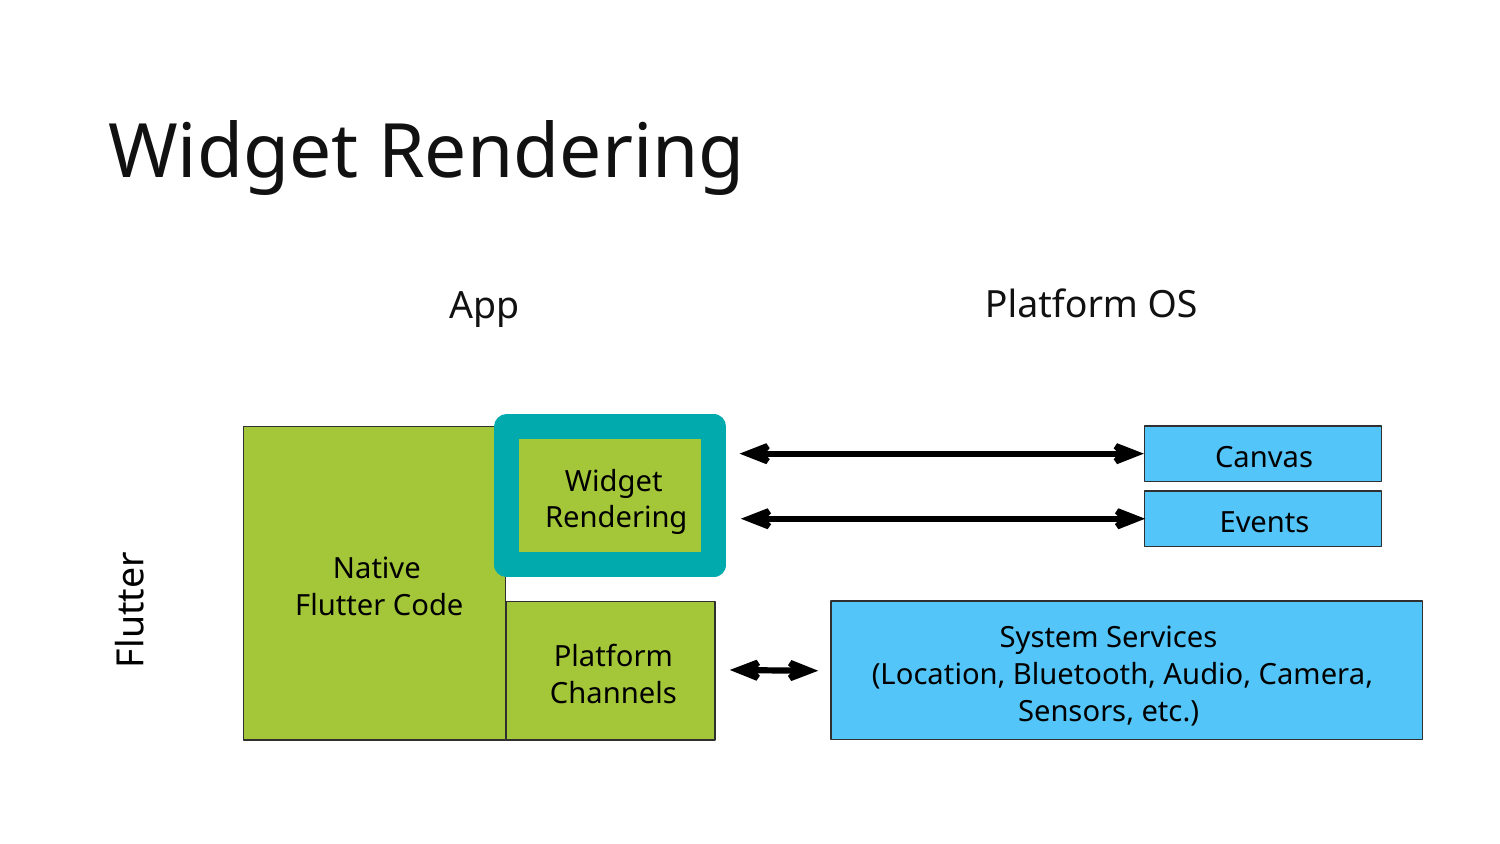

Widget Rendering
Platform OS
App
Canvas
Widget
Rendering
Events
Native
Flutter
Flutter Code
System Services
Platform
(Location, Bluetooth, Audio, Camera,
Channels
Sensors, etc.)